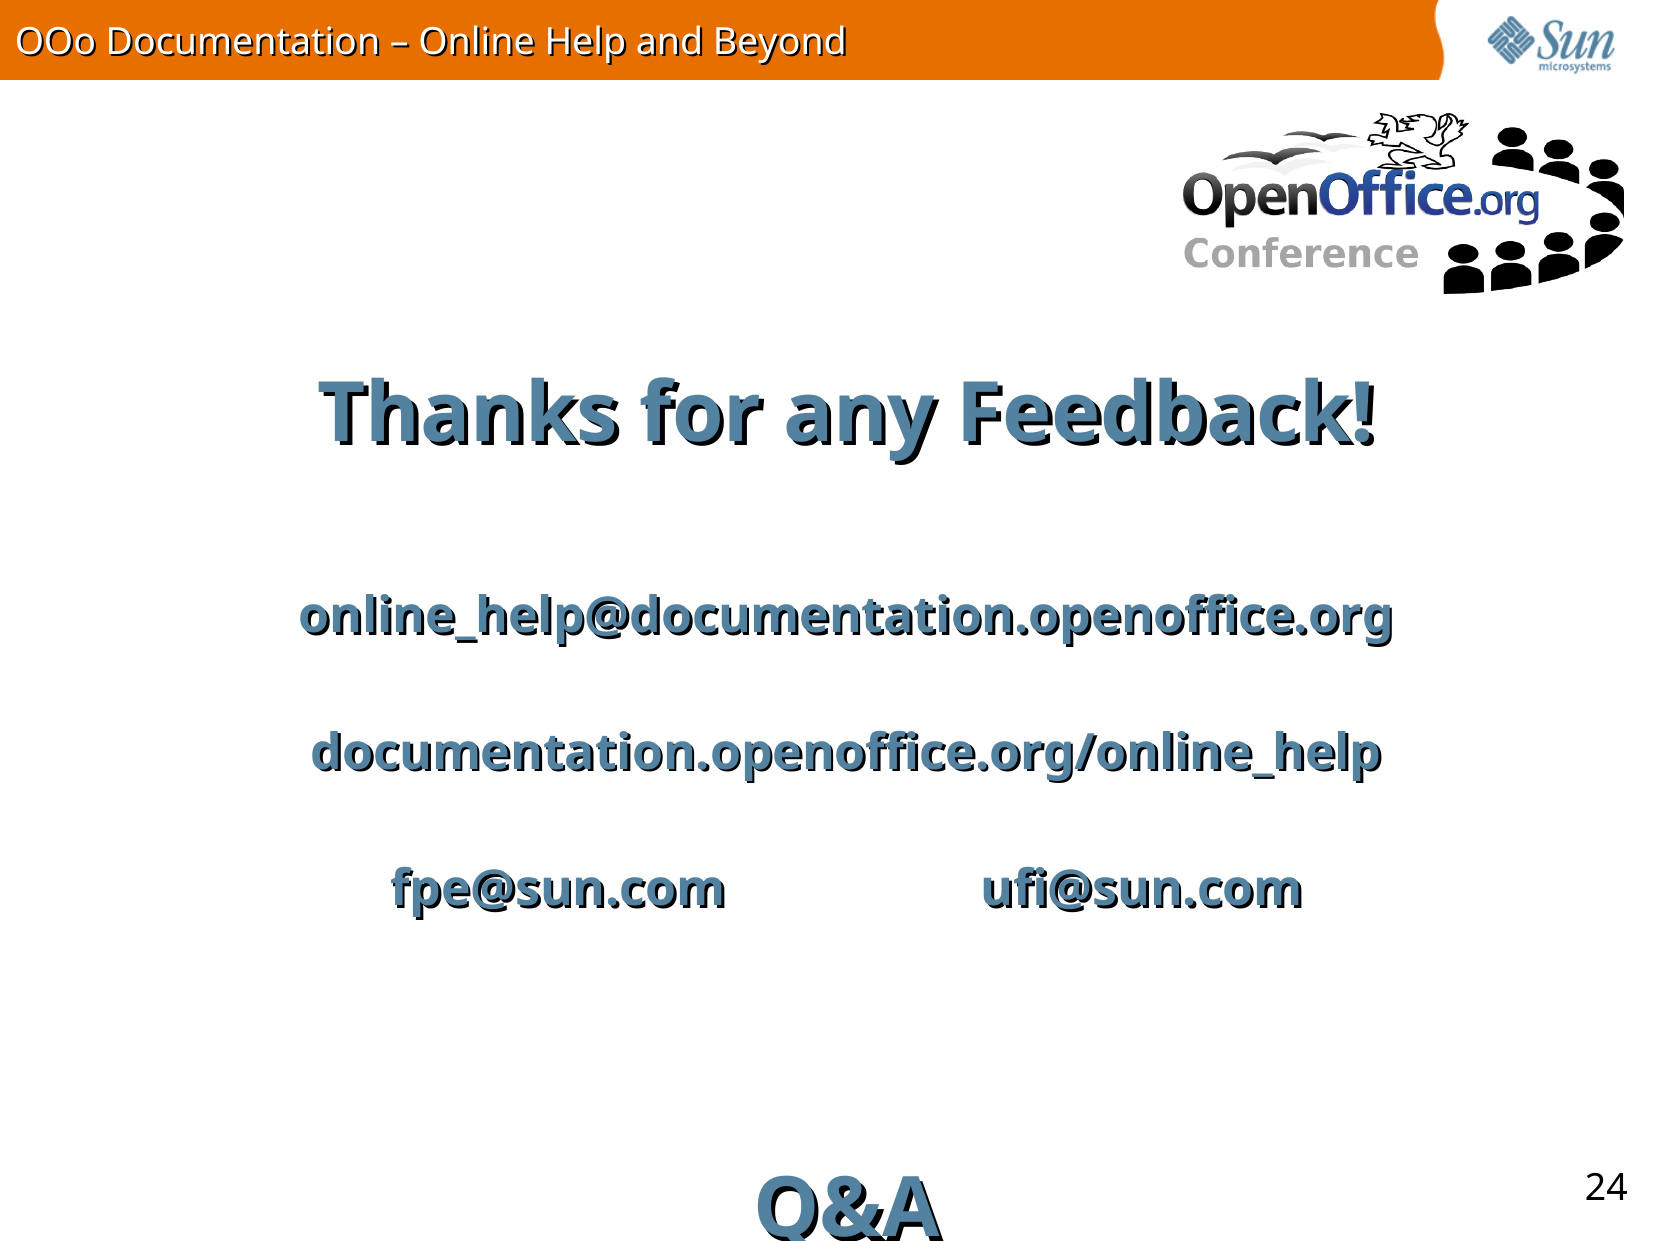

Thanks for any Feedback!
online_help@documentation.openoffice.org
documentation.openoffice.org/online_help
fpe@sun.com				ufi@sun.com
Q&A